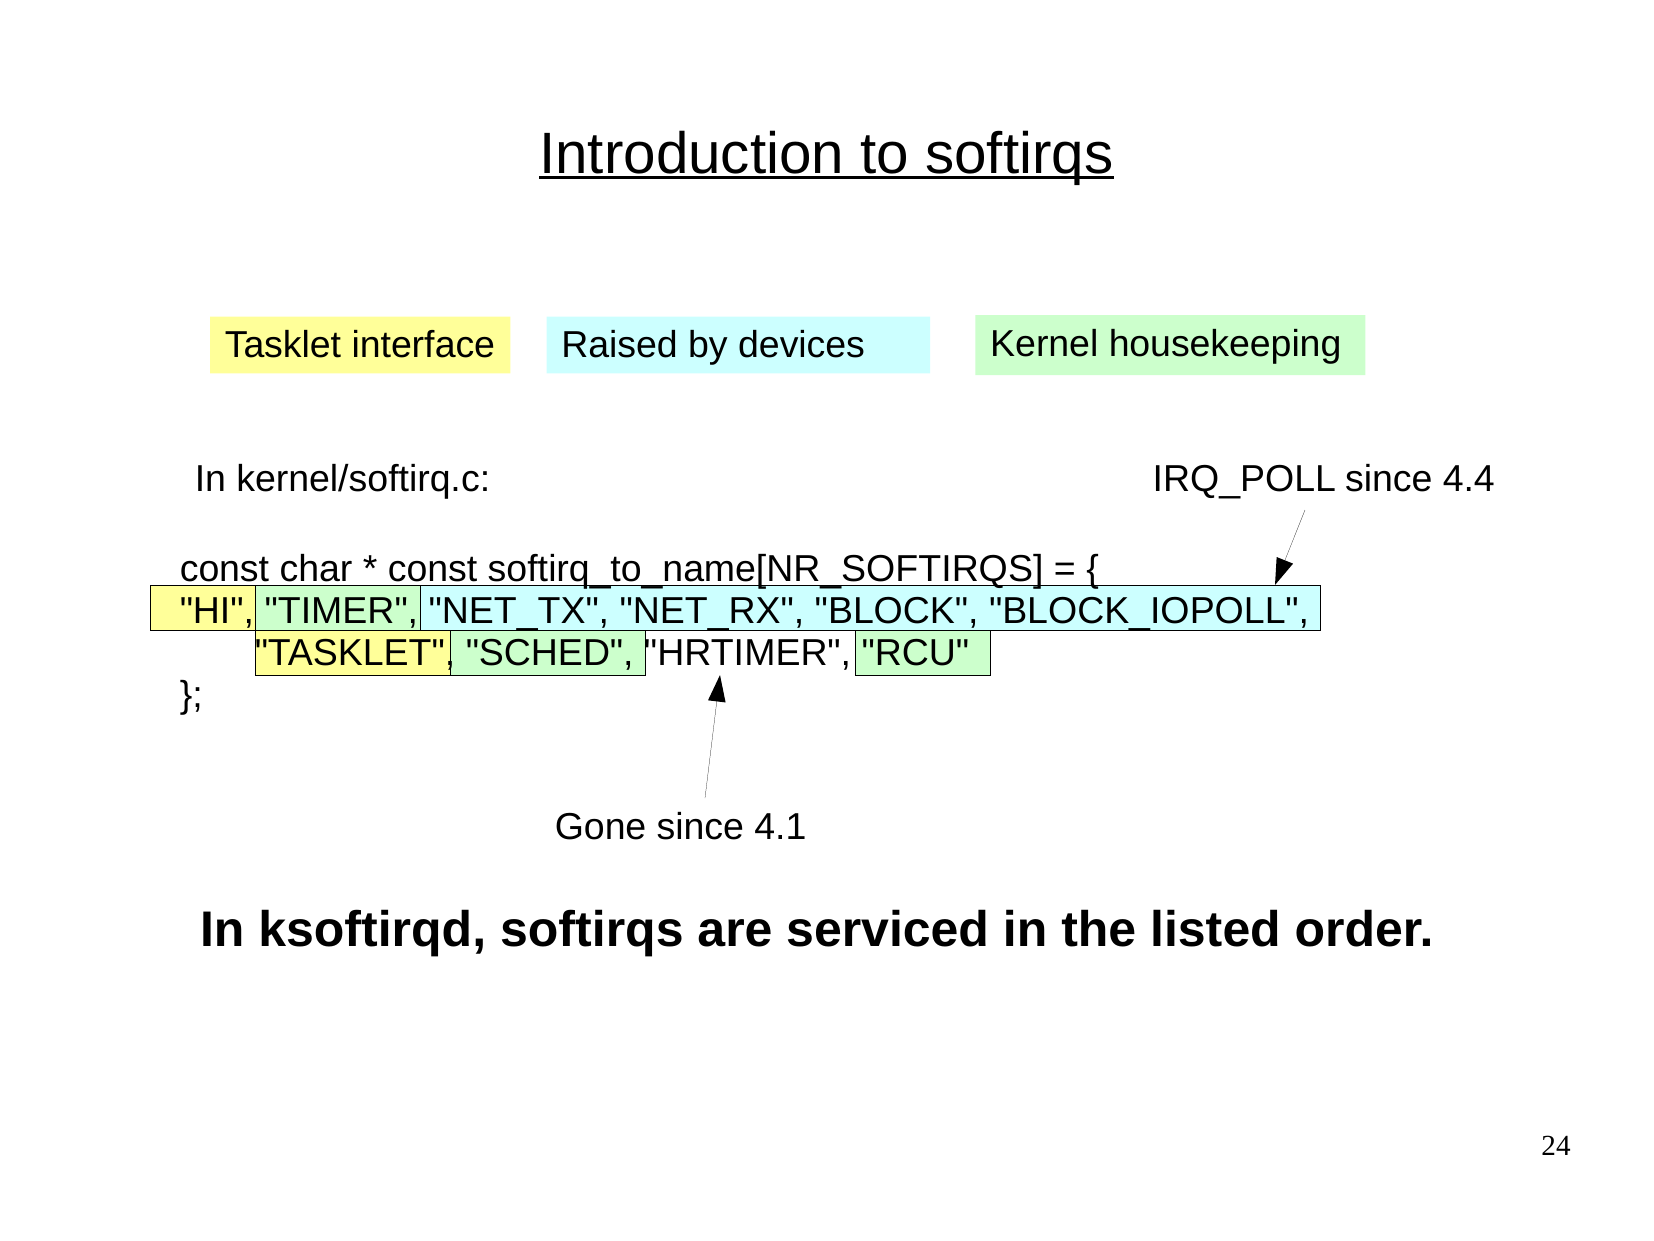

# Introduction to softirqs
Kernel housekeeping
Tasklet interface
Raised by devices
In kernel/softirq.c:
IRQ_POLL since 4.4
const char * const softirq_to_name[NR_SOFTIRQS] = {
"HI", "TIMER", "NET_TX", "NET_RX", "BLOCK", "BLOCK_IOPOLL",
	"TASKLET", "SCHED", "HRTIMER", "RCU"
};
Gone since 4.1
In ksoftirqd, softirqs are serviced in the listed order.
24